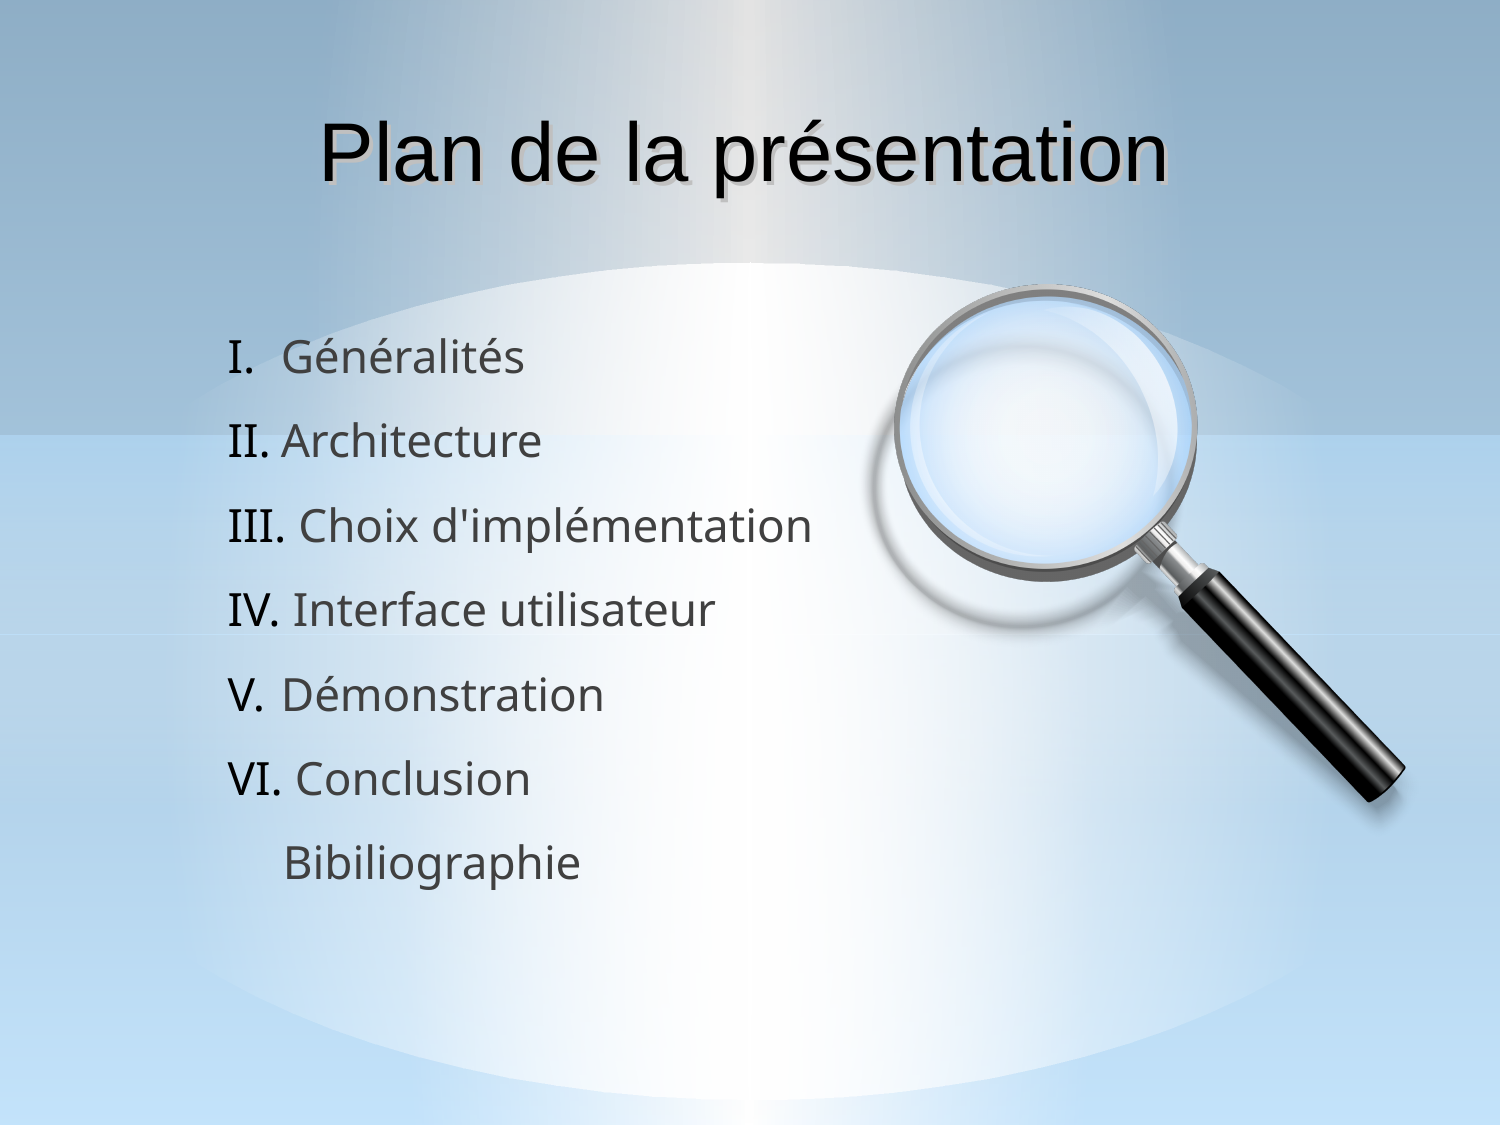

Plan de la présentation
Généralités
Architecture
 Choix d'implémentation
 Interface utilisateur
Démonstration
 Conclusion
Bibiliographie
#